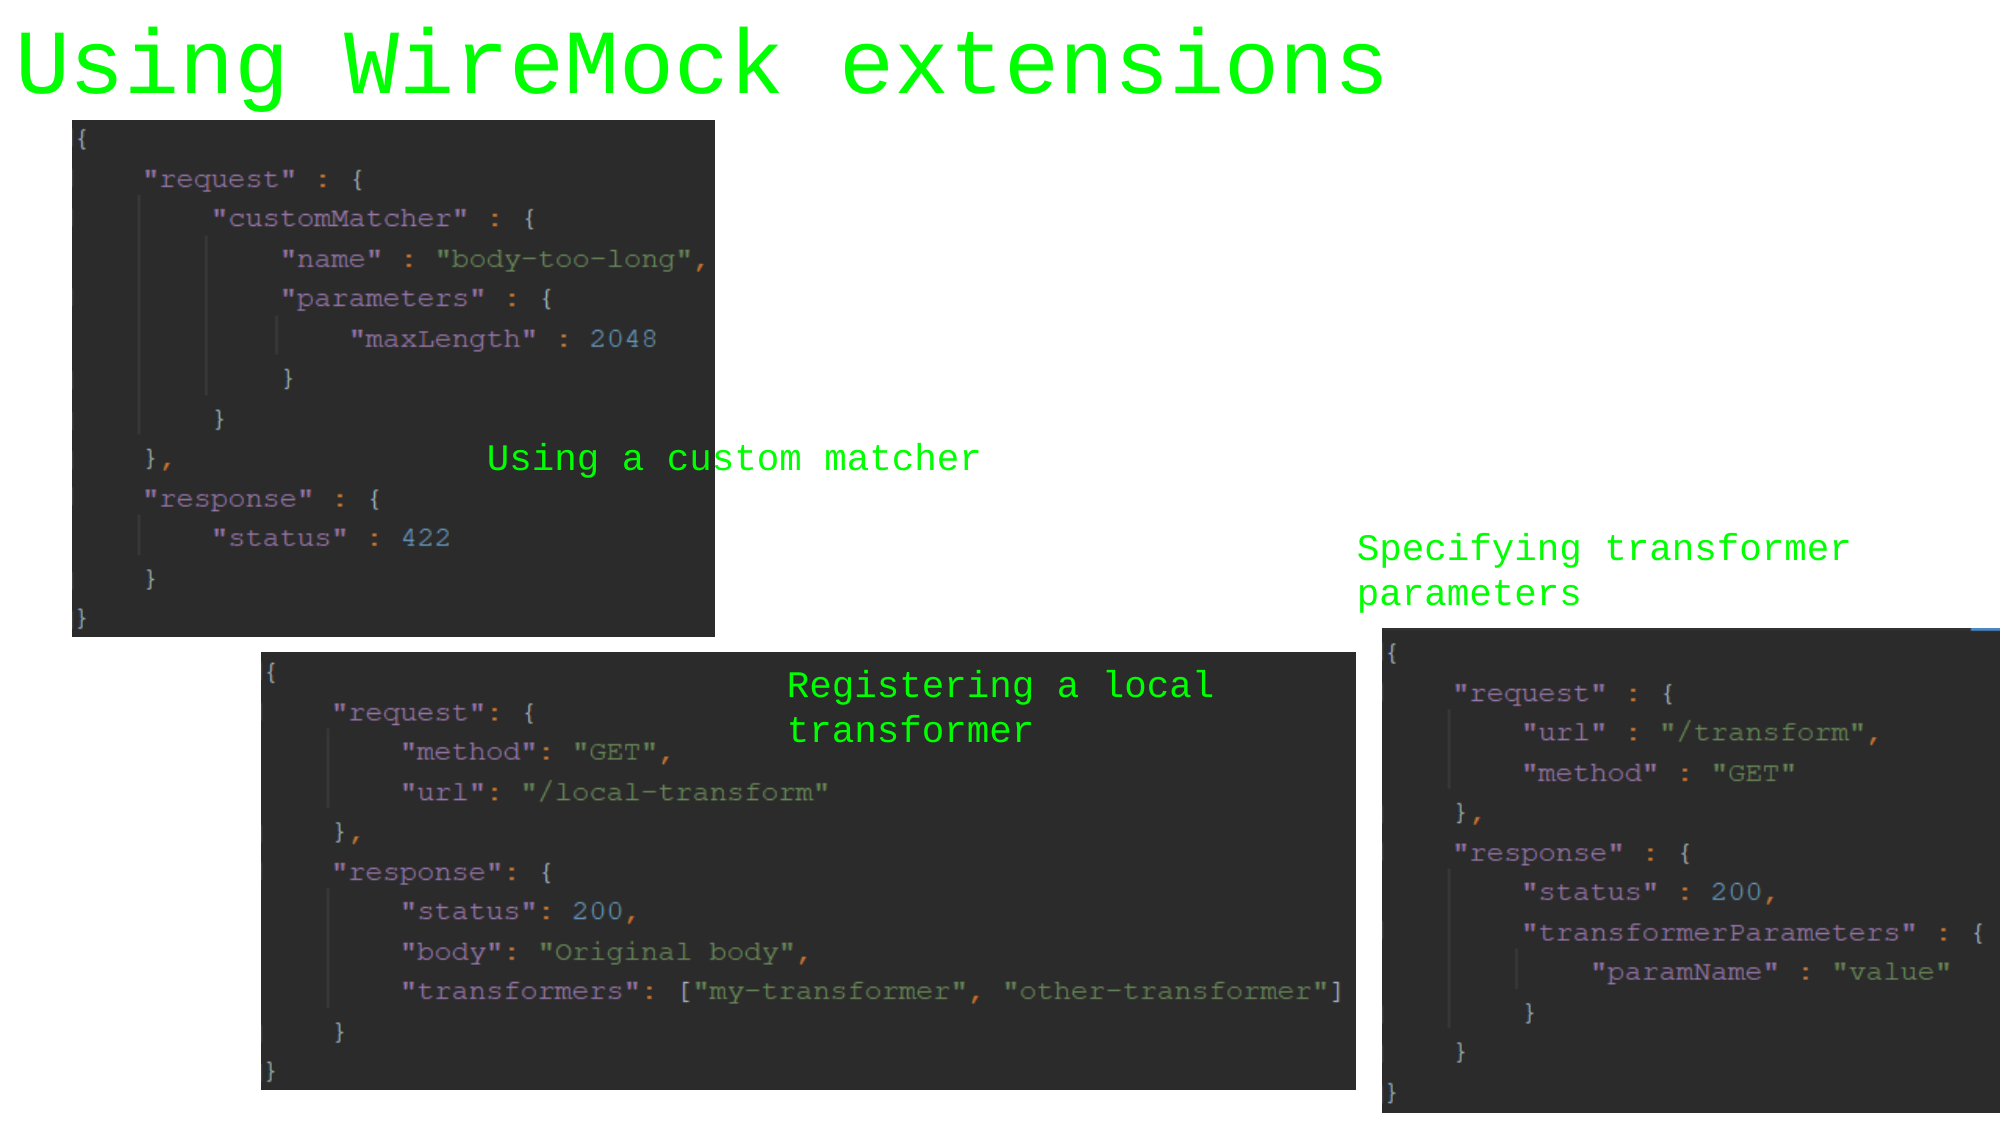

# Using WireMock extensions
Using a custom matcher
Specifying transformer parameters
Registering a local transformer